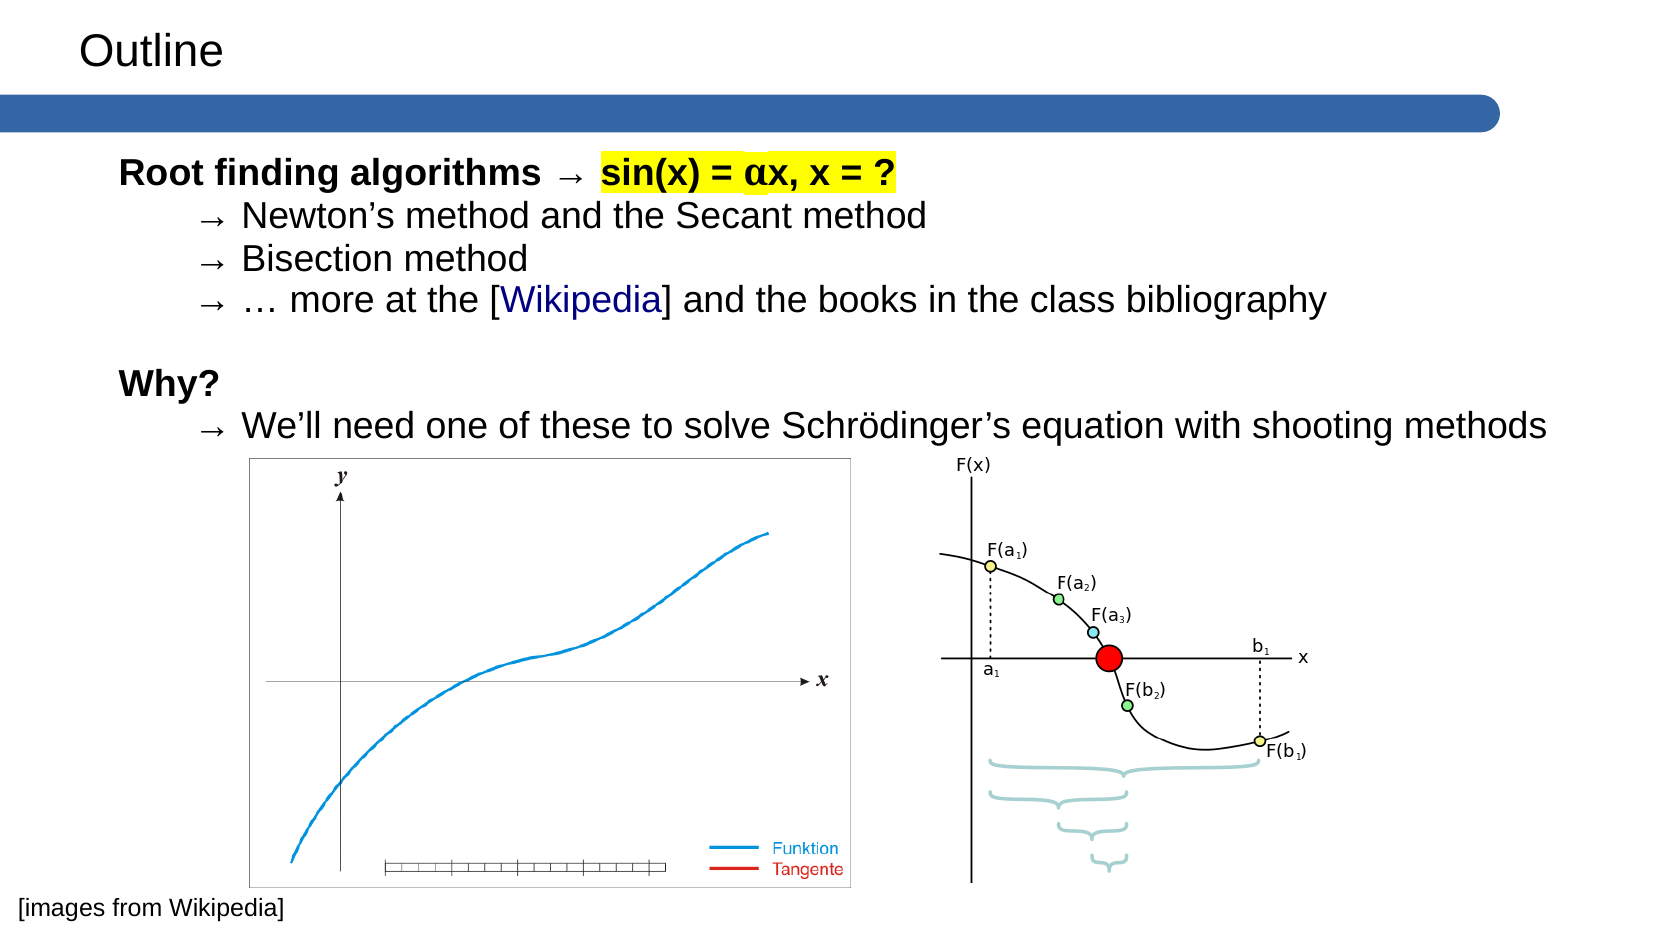

# Outline
Root finding algorithms → sin(x) = αx, x = ?
	→ Newton’s method and the Secant method
	→ Bisection method
	→ … more at the [Wikipedia] and the books in the class bibliography
Why?
	→ We’ll need one of these to solve Schrödinger’s equation with shooting methods
[images from Wikipedia]